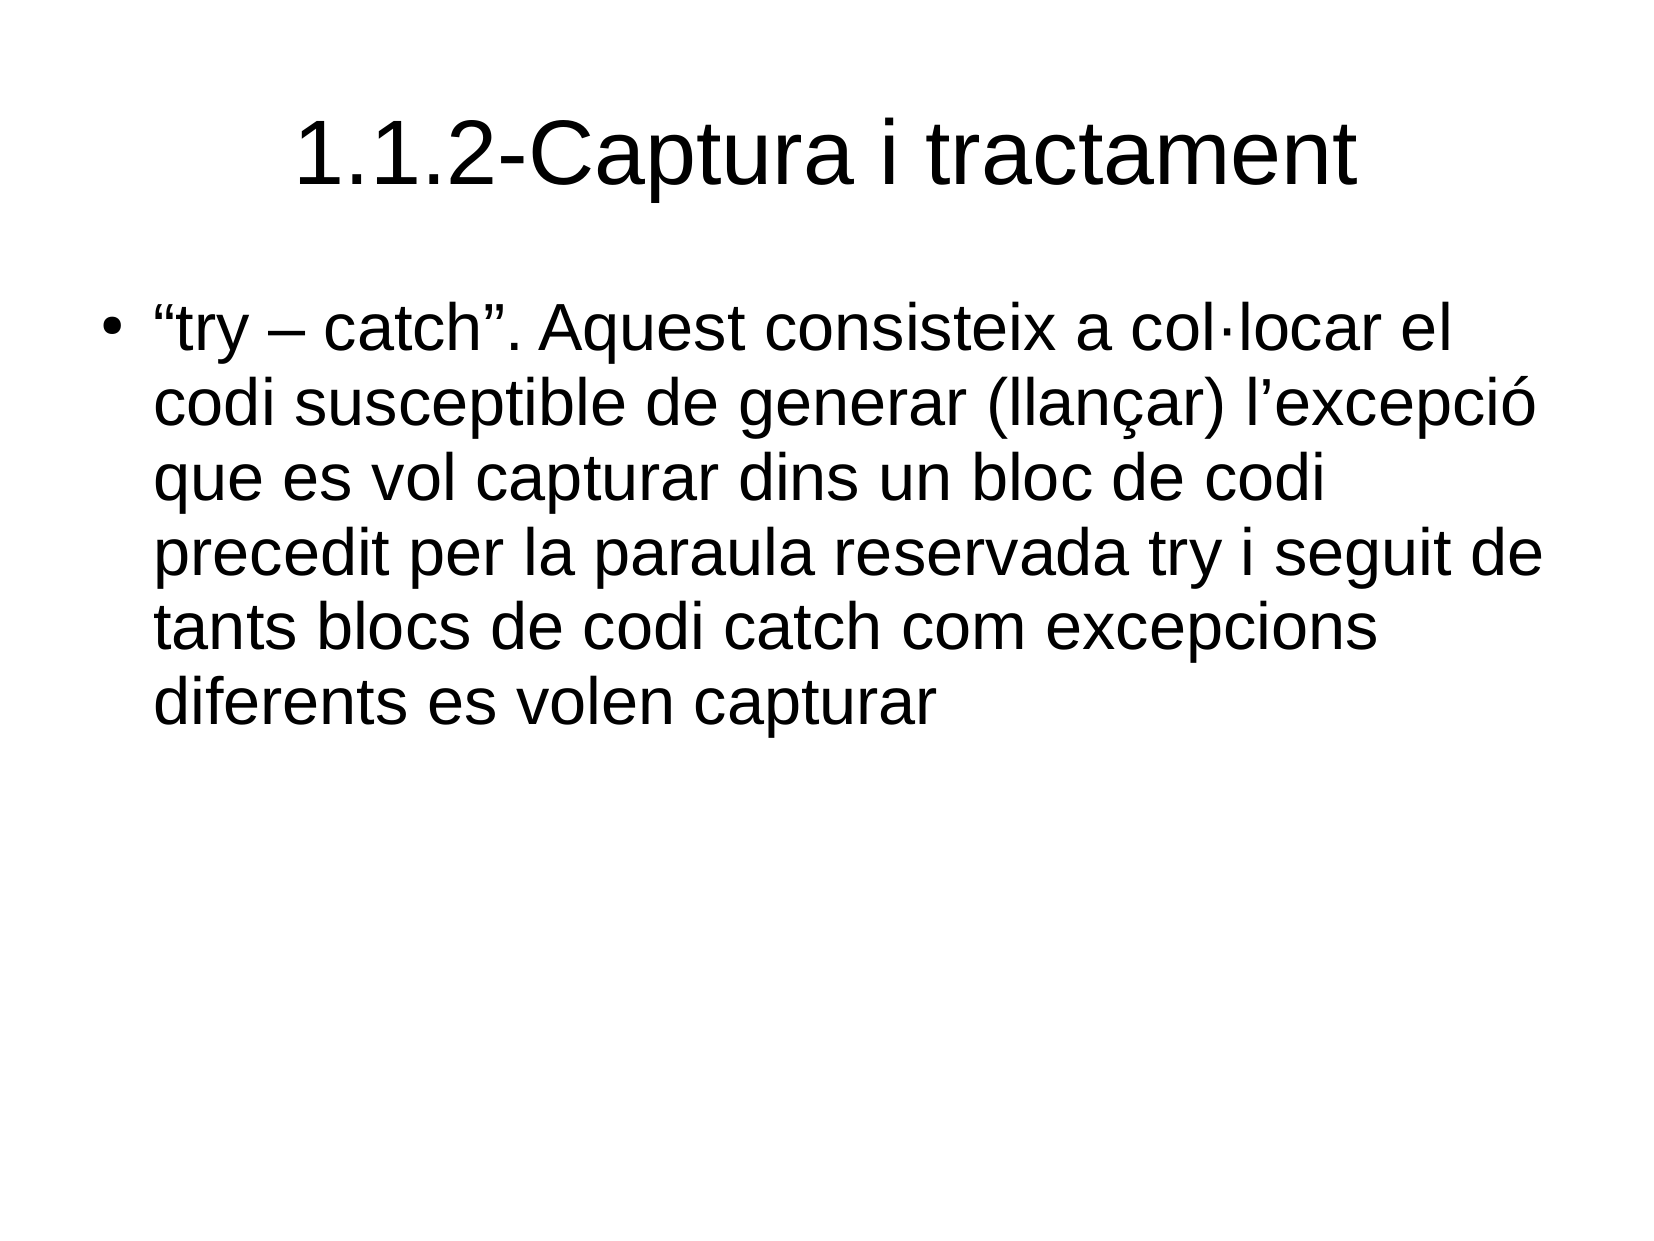

# 1.1.2-Captura i tractament
“try – catch”. Aquest consisteix a col·locar el codi susceptible de generar (llançar) l’excepció que es vol capturar dins un bloc de codi precedit per la paraula reservada try i seguit de tants blocs de codi catch com excepcions diferents es volen capturar